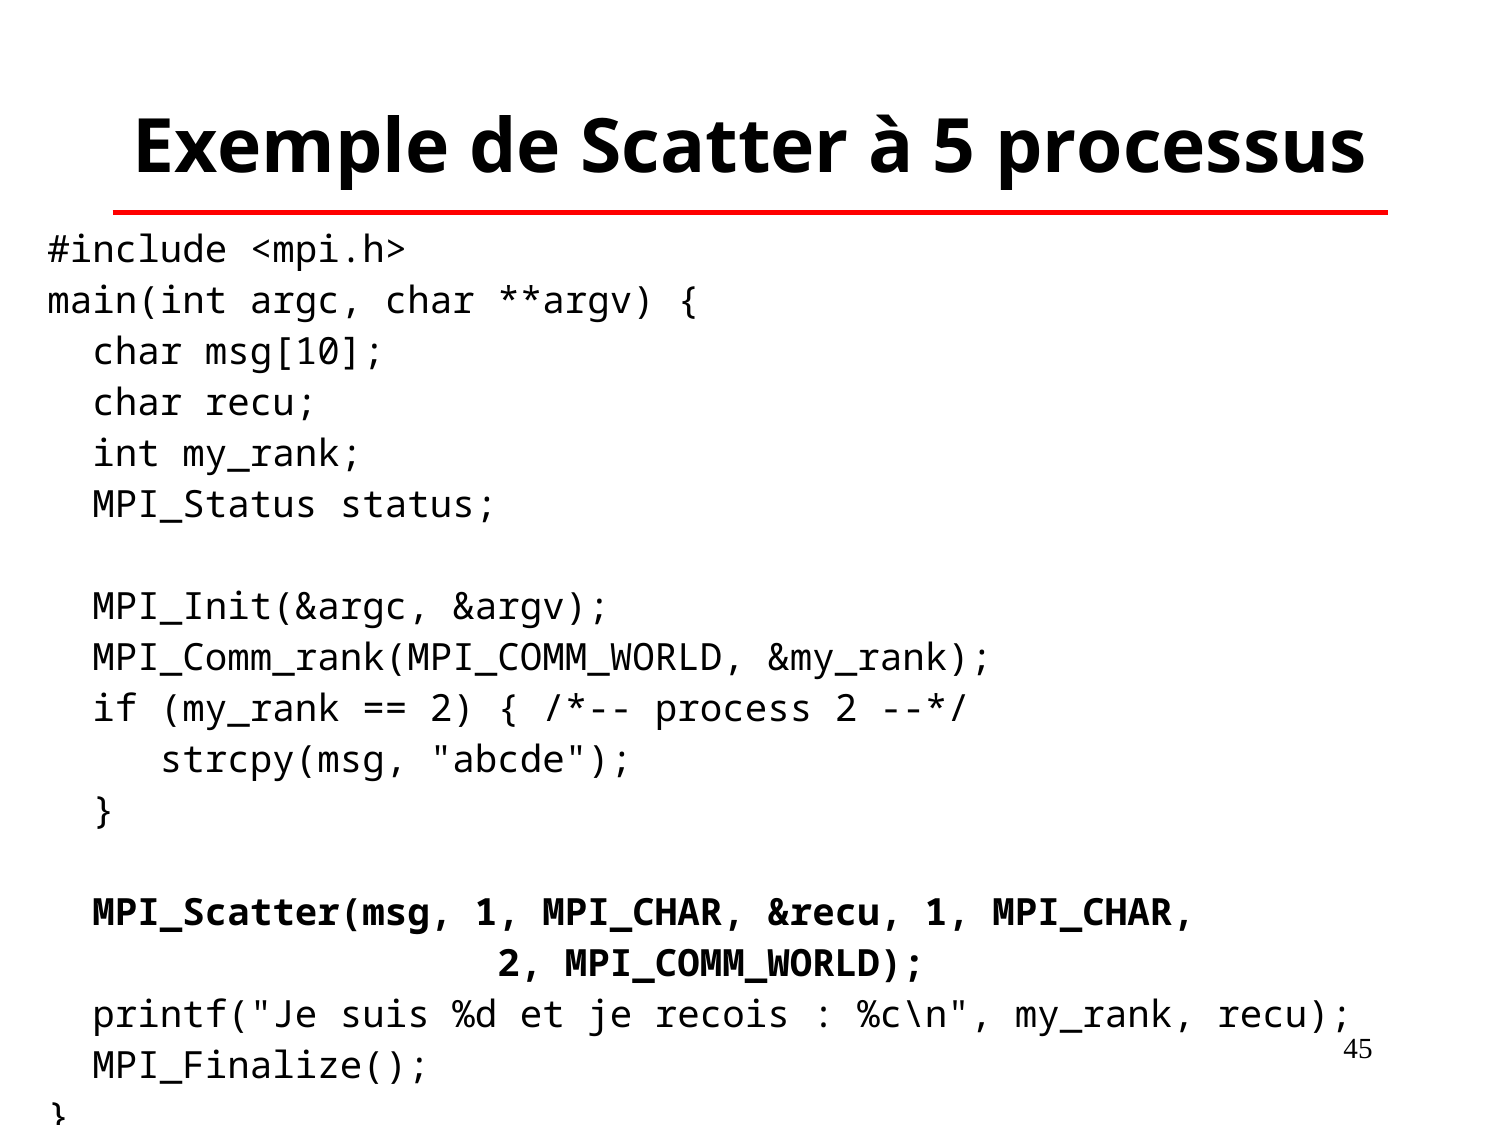

# Exemple de Scatter à 5 processus
#include <mpi.h>
main(int argc, char **argv) {
 char msg[10];
 char recu;
 int my_rank;
 MPI_Status status;
 MPI_Init(&argc, &argv);
 MPI_Comm_rank(MPI_COMM_WORLD, &my_rank);
 if (my_rank == 2) { /*-- process 2 --*/
 strcpy(msg, "abcde");
 }
 MPI_Scatter(msg, 1, MPI_CHAR, &recu, 1, MPI_CHAR,
			2, MPI_COMM_WORLD);
 printf("Je suis %d et je recois : %c\n", my_rank, recu);
 MPI_Finalize();
}
45